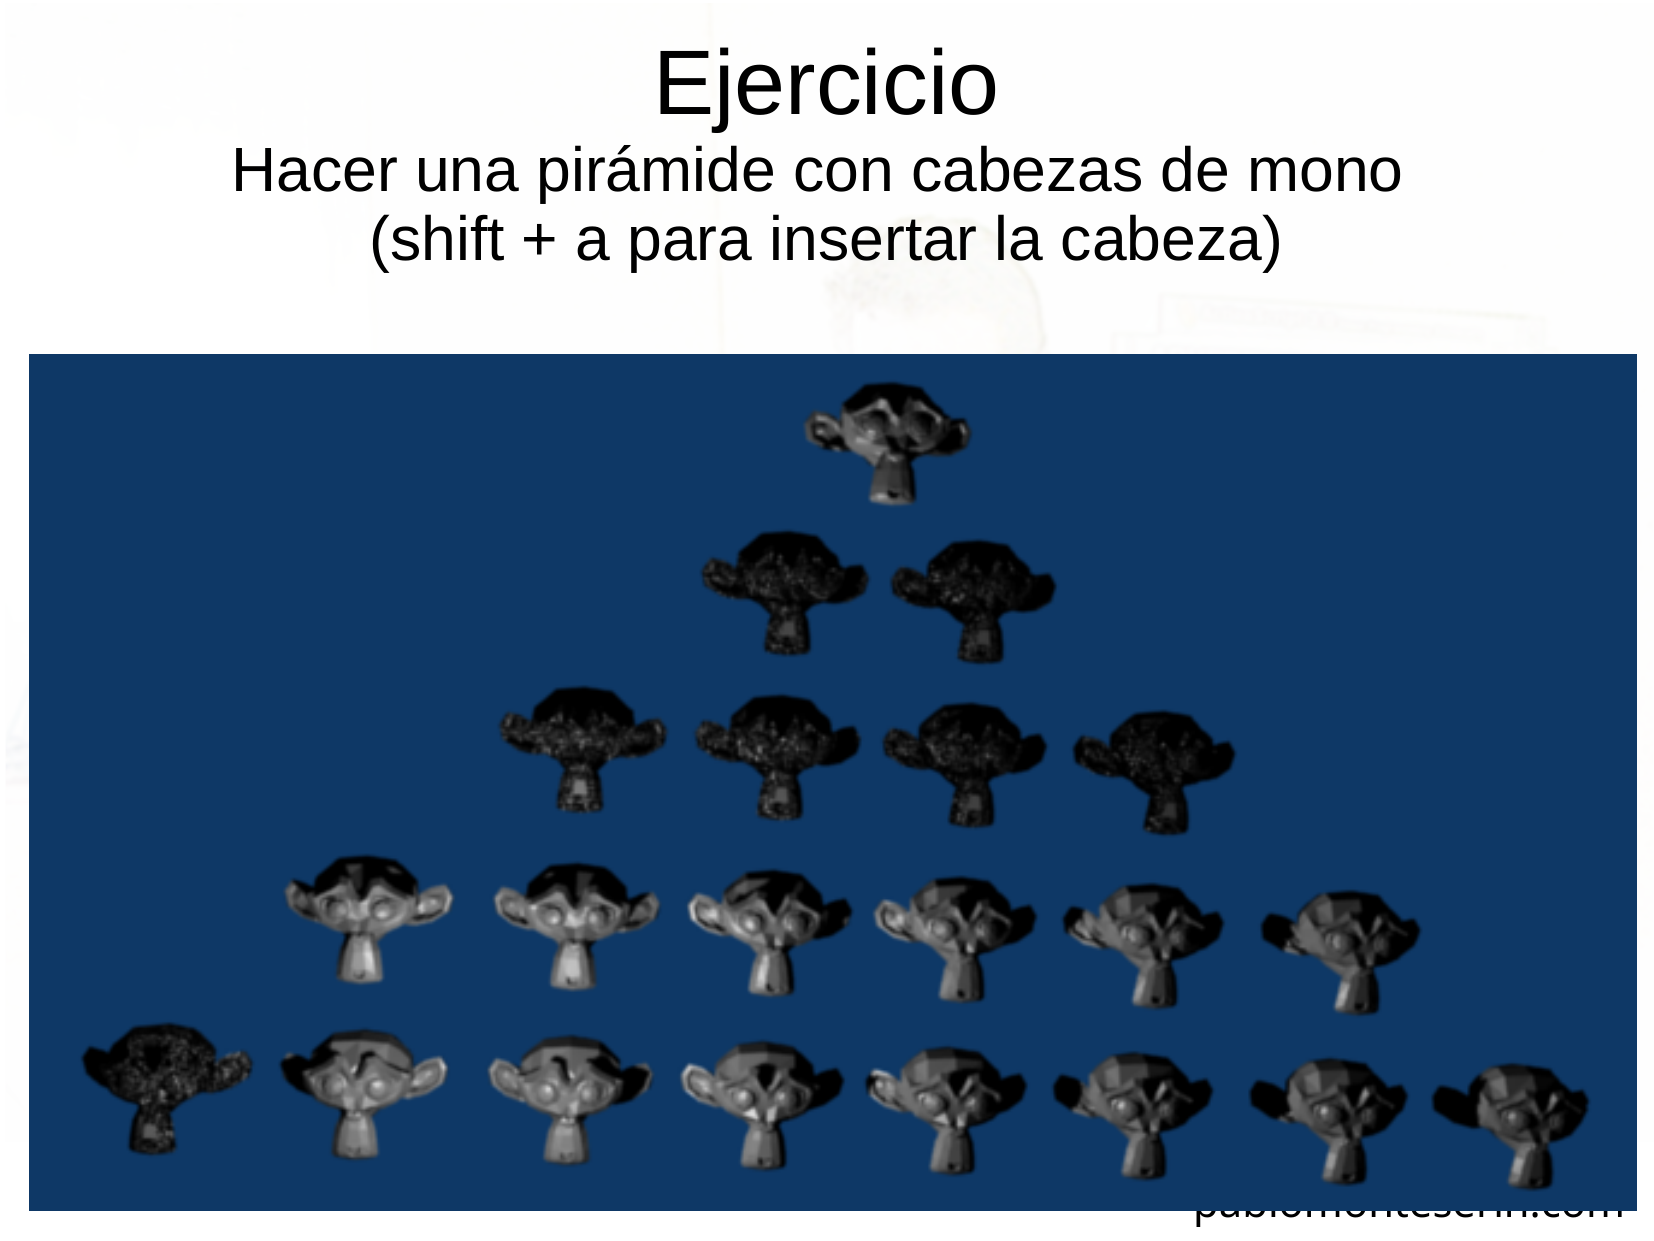

# Ejercicio Hacer una pirámide con cabezas de mono (shift + a para insertar la cabeza)